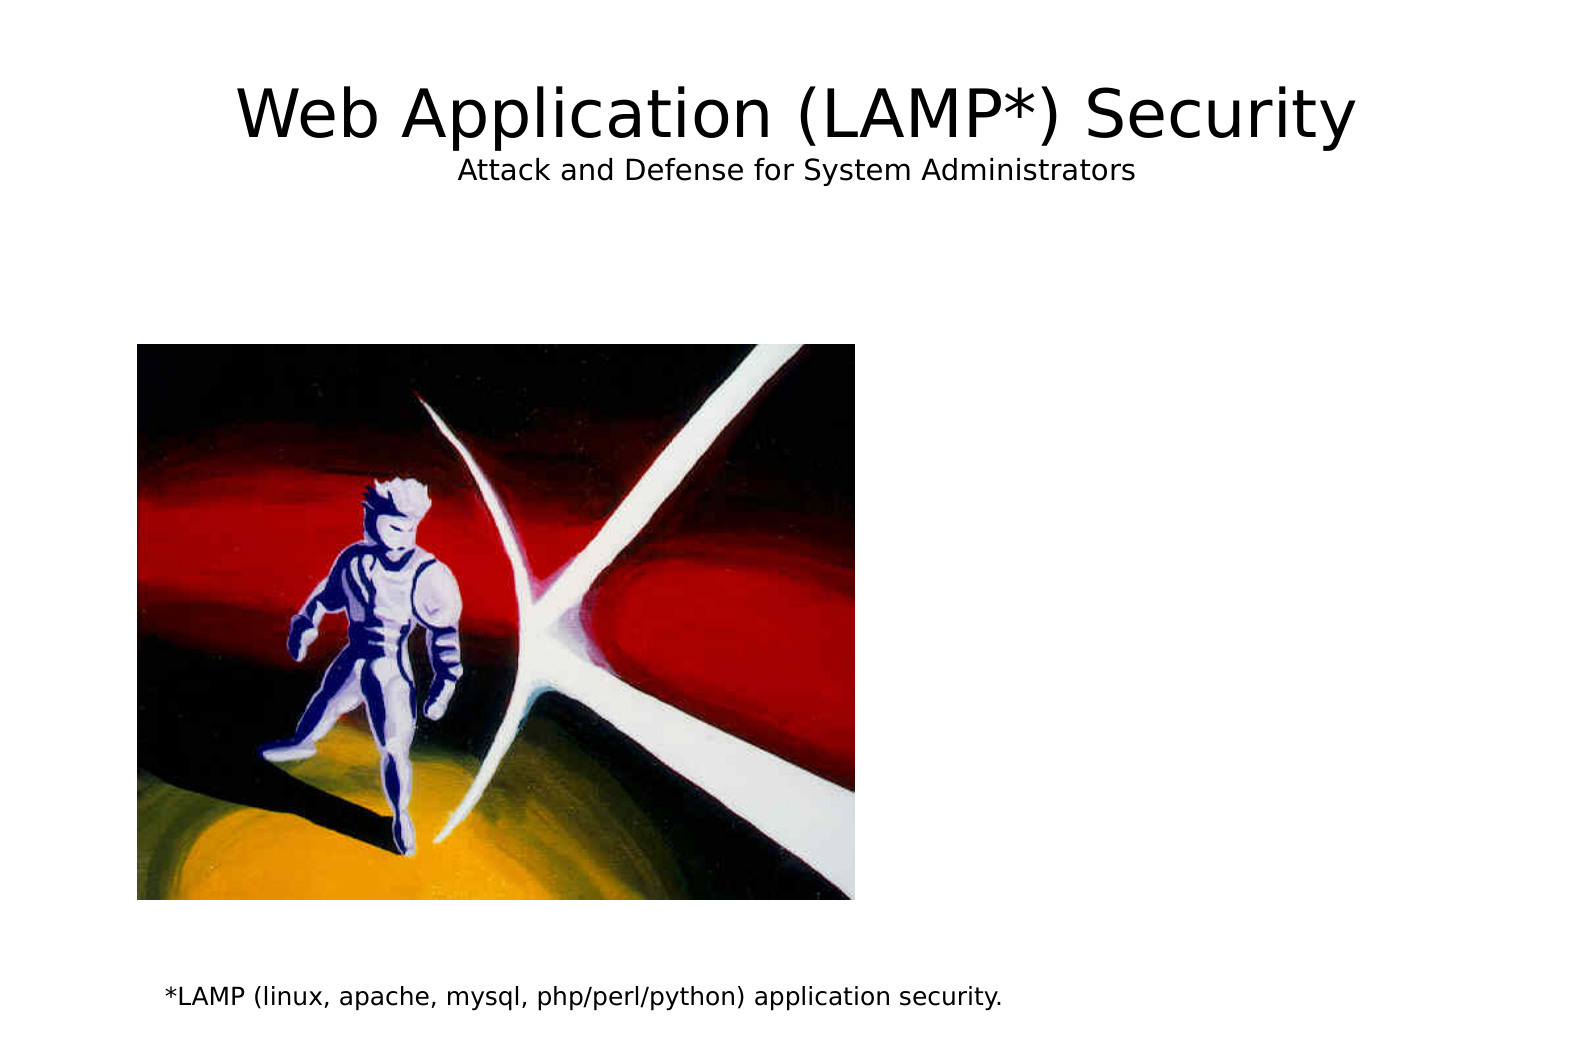

# Web Application (LAMP*) Security Attack and Defense for System Administrators
*LAMP (linux, apache, mysql, php/perl/python) application security.